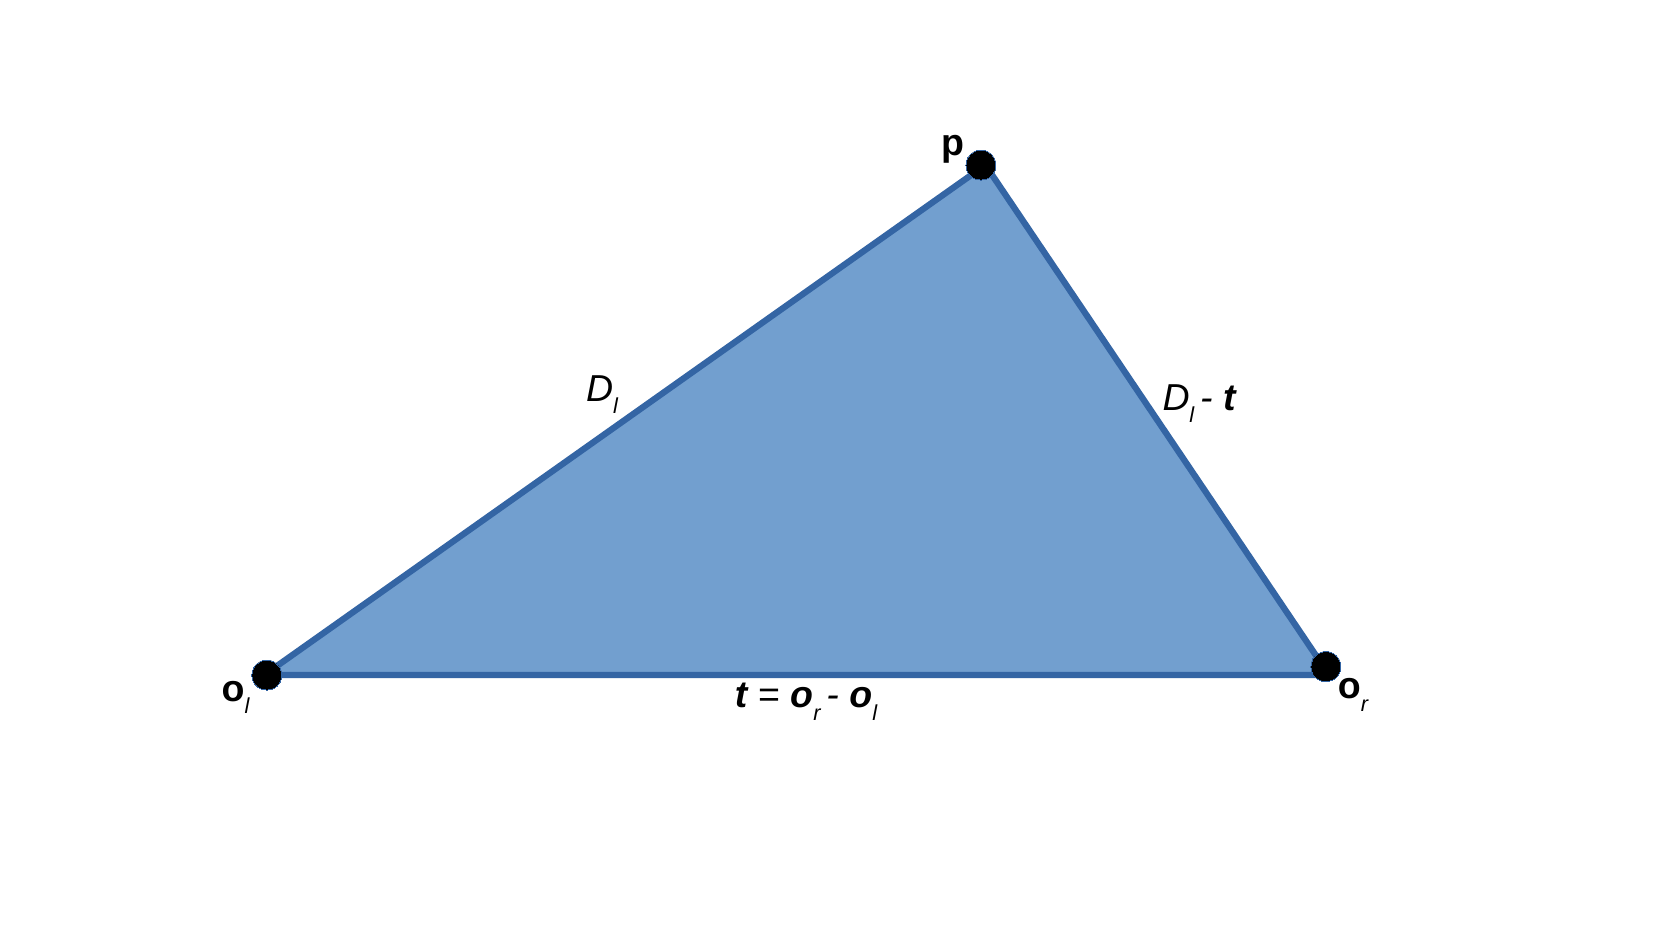

p
Dl
Dl - t
or
ol
t = or - ol